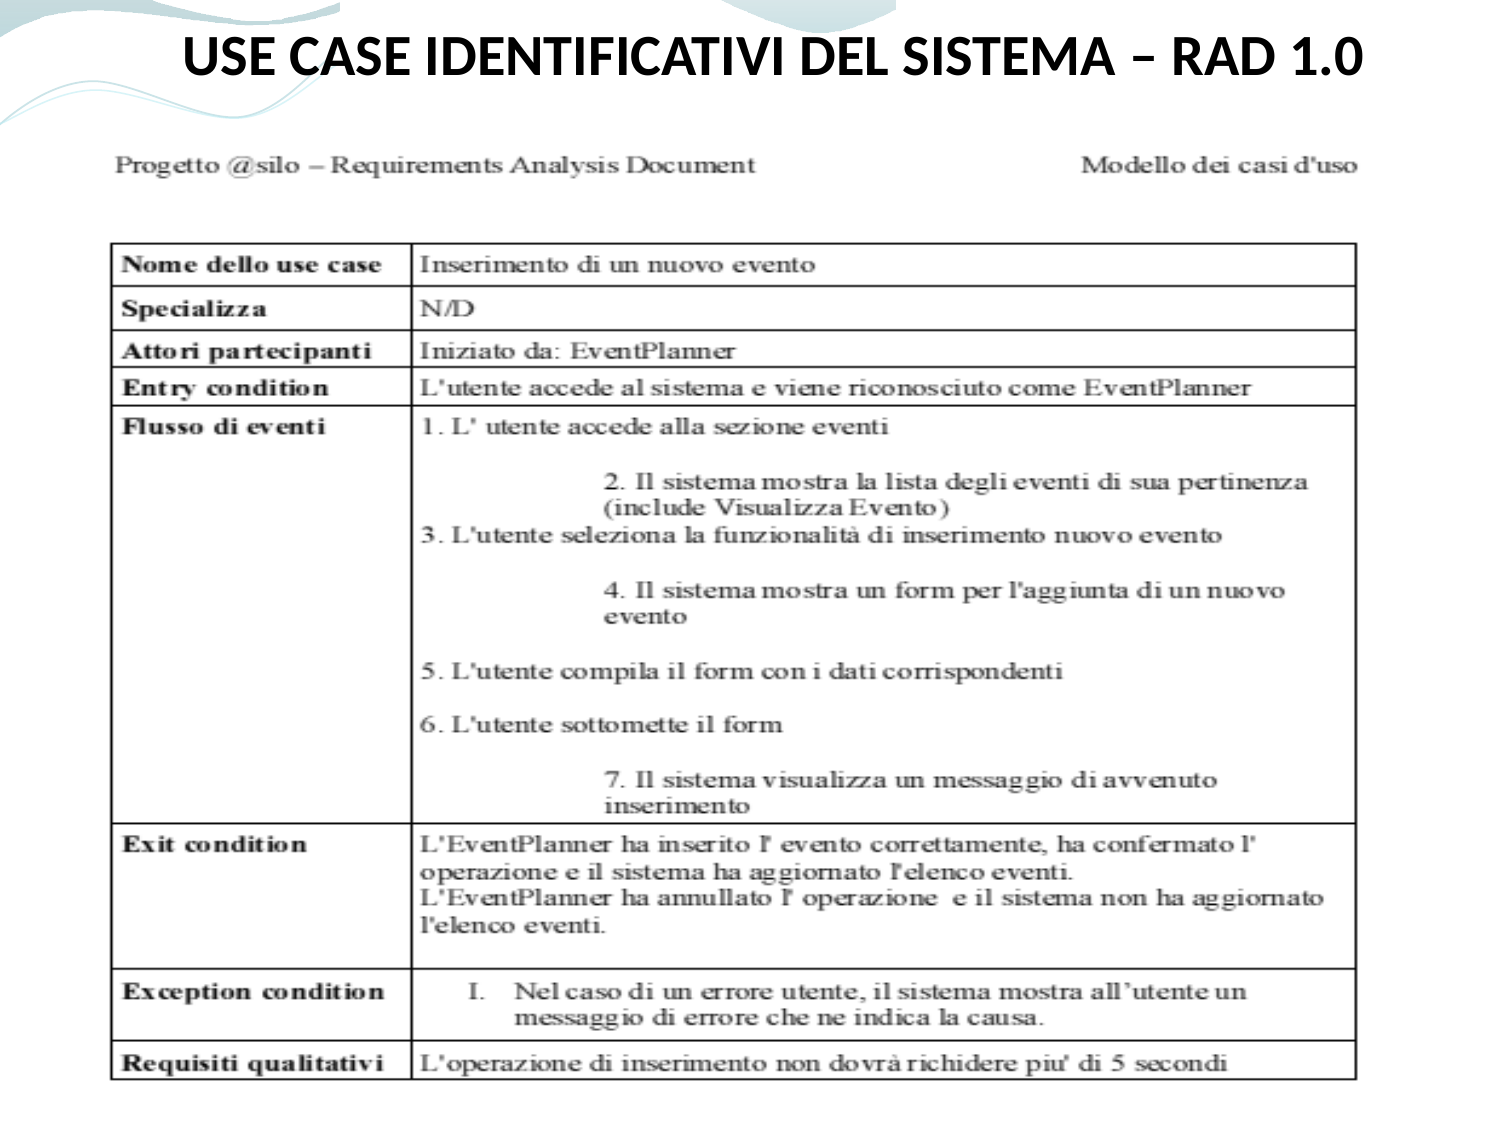

USE CASE IDENTIFICATIVI DEL SISTEMA – RAD 1.0